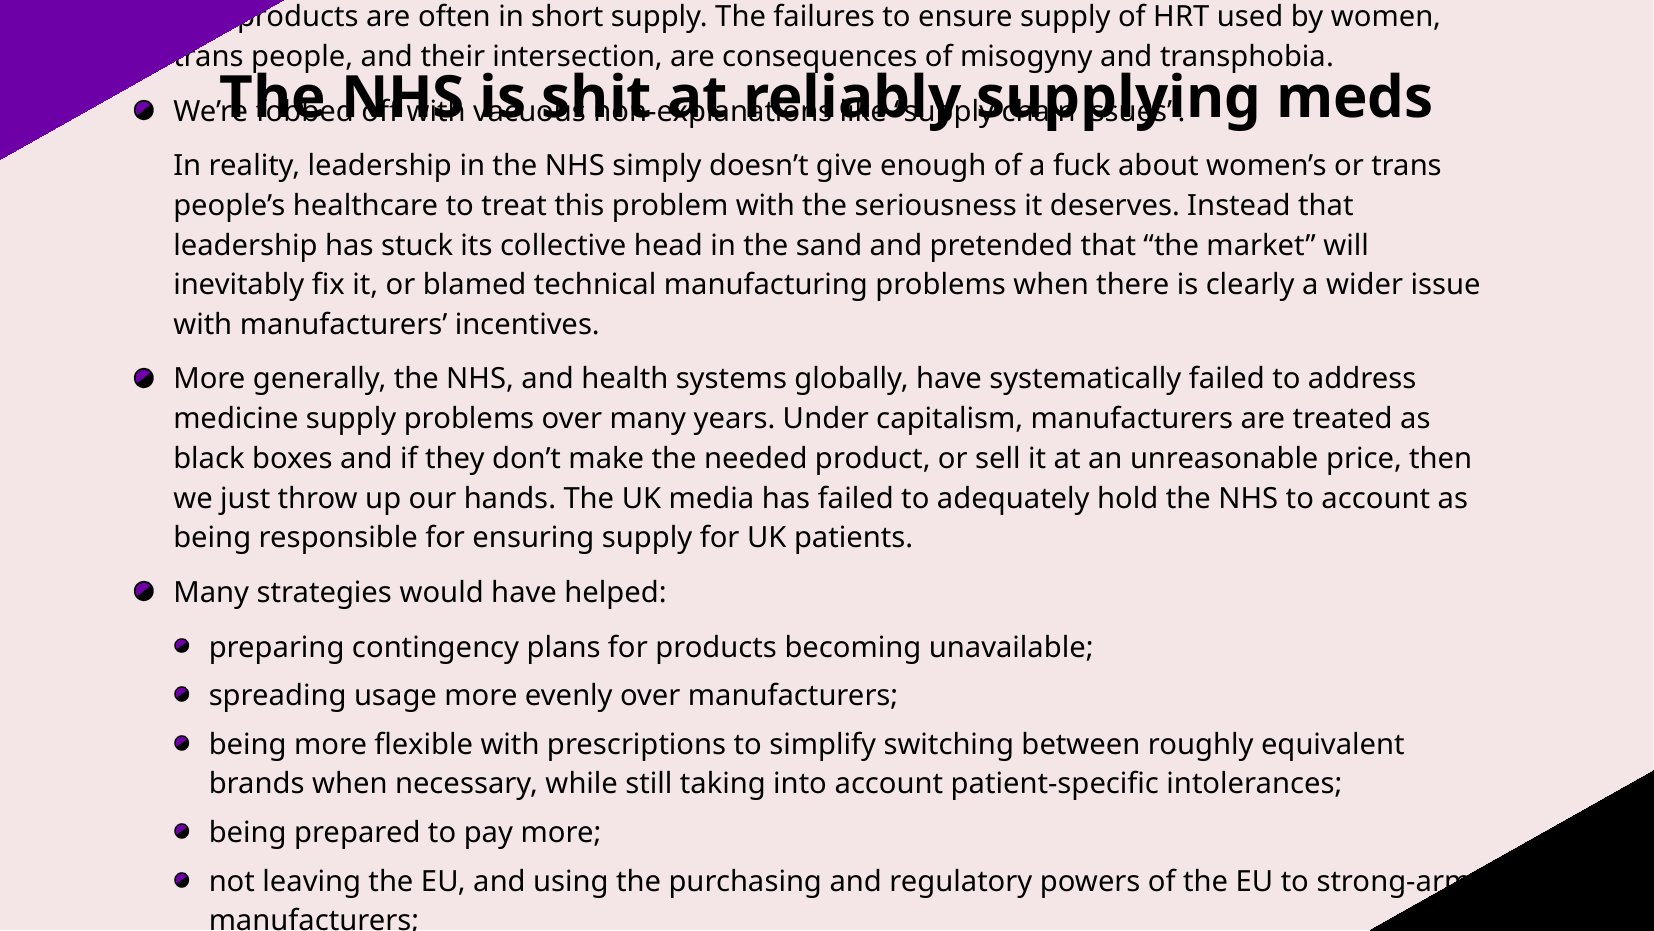

HRT products are often in short supply. The failures to ensure supply of HRT used by women, trans people, and their intersection, are consequences of misogyny and transphobia.
We’re fobbed off with vacuous non-explanations like “supply chain issues”.
In reality, leadership in the NHS simply doesn’t give enough of a fuck about women’s or trans people’s healthcare to treat this problem with the seriousness it deserves. Instead that leadership has stuck its collective head in the sand and pretended that “the market” will inevitably fix it, or blamed technical manufacturing problems when there is clearly a wider issue with manufacturers’ incentives.
More generally, the NHS, and health systems globally, have systematically failed to address medicine supply problems over many years. Under capitalism, manufacturers are treated as black boxes and if they don’t make the needed product, or sell it at an unreasonable price, then we just throw up our hands. The UK media has failed to adequately hold the NHS to account as being responsible for ensuring supply for UK patients.
Many strategies would have helped:
preparing contingency plans for products becoming unavailable;
spreading usage more evenly over manufacturers;
being more flexible with prescriptions to simplify switching between roughly equivalent brands when necessary, while still taking into account patient-specific intolerances;
being prepared to pay more;
not leaving the EU, and using the purchasing and regulatory powers of the EU to strong-arm manufacturers;
commissioning HRT manufacturing and/or nationalising manufacturers;
deregulating testosterone.
# The NHS is shit at reliably supplying meds